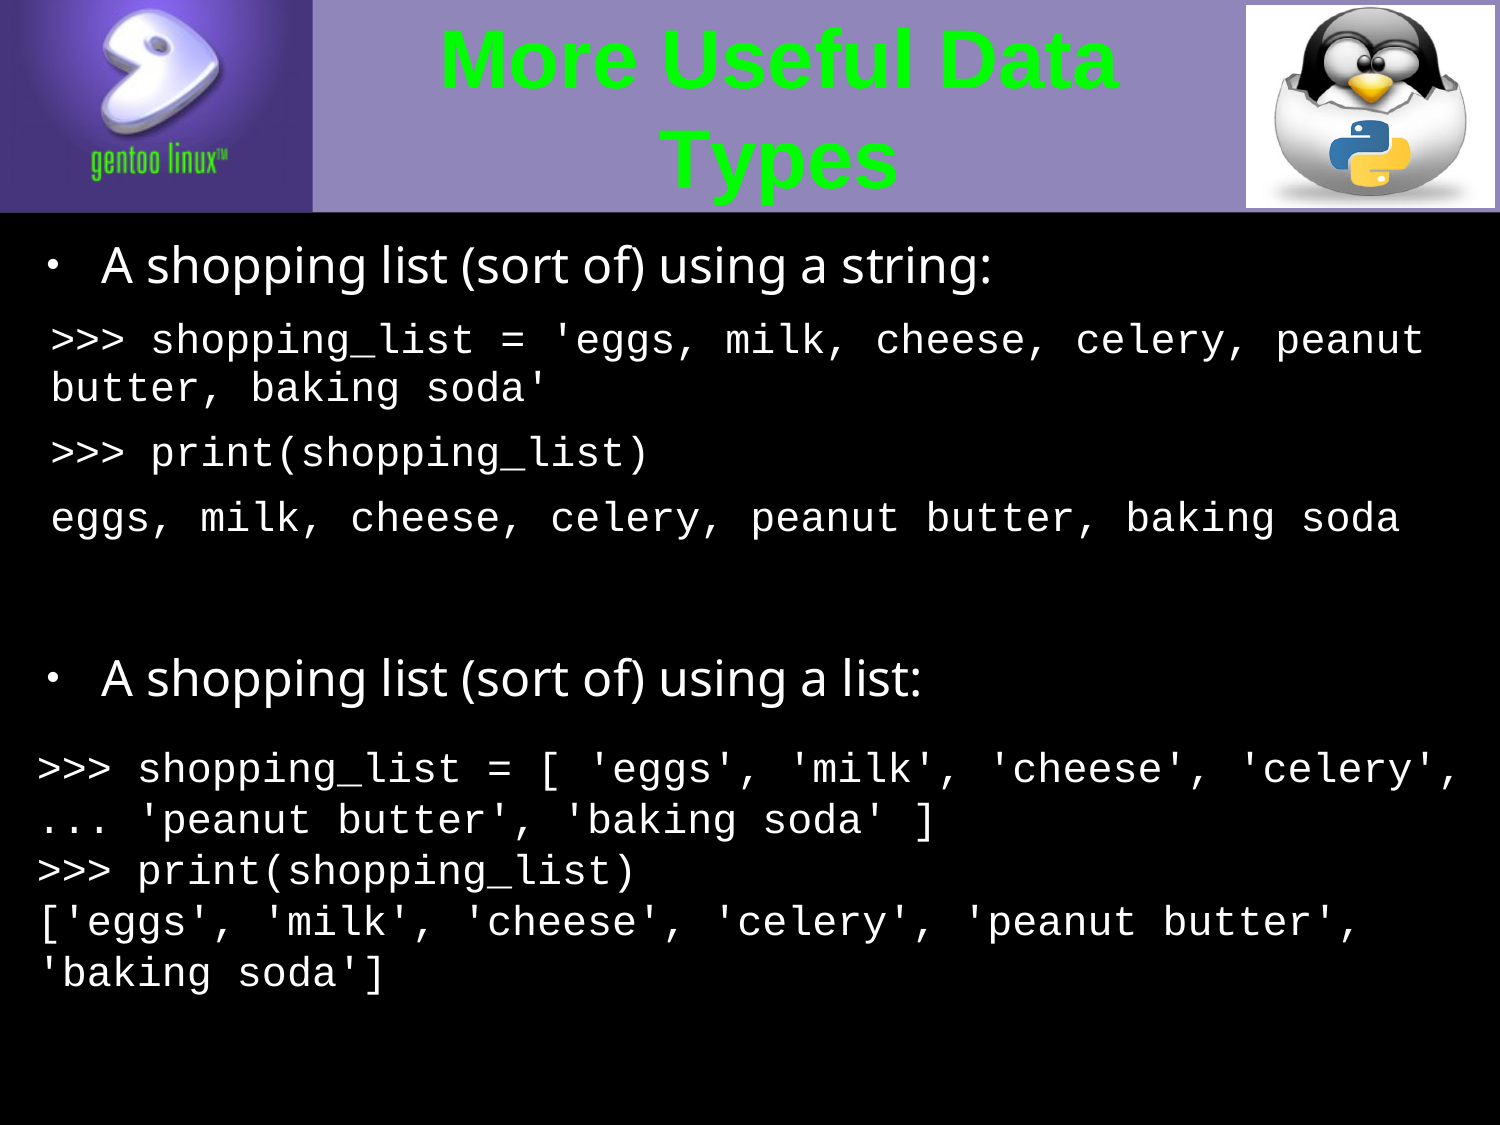

# More Useful Data Types
A shopping list (sort of) using a string:
>>> shopping_list = 'eggs, milk, cheese, celery, peanut butter, baking soda'
>>> print(shopping_list)
eggs, milk, cheese, celery, peanut butter, baking soda
A shopping list (sort of) using a list:
>>> shopping_list = [ 'eggs', 'milk', 'cheese', 'celery',
... 'peanut butter', 'baking soda' ]
>>> print(shopping_list)
['eggs', 'milk', 'cheese', 'celery', 'peanut butter', 'baking soda']